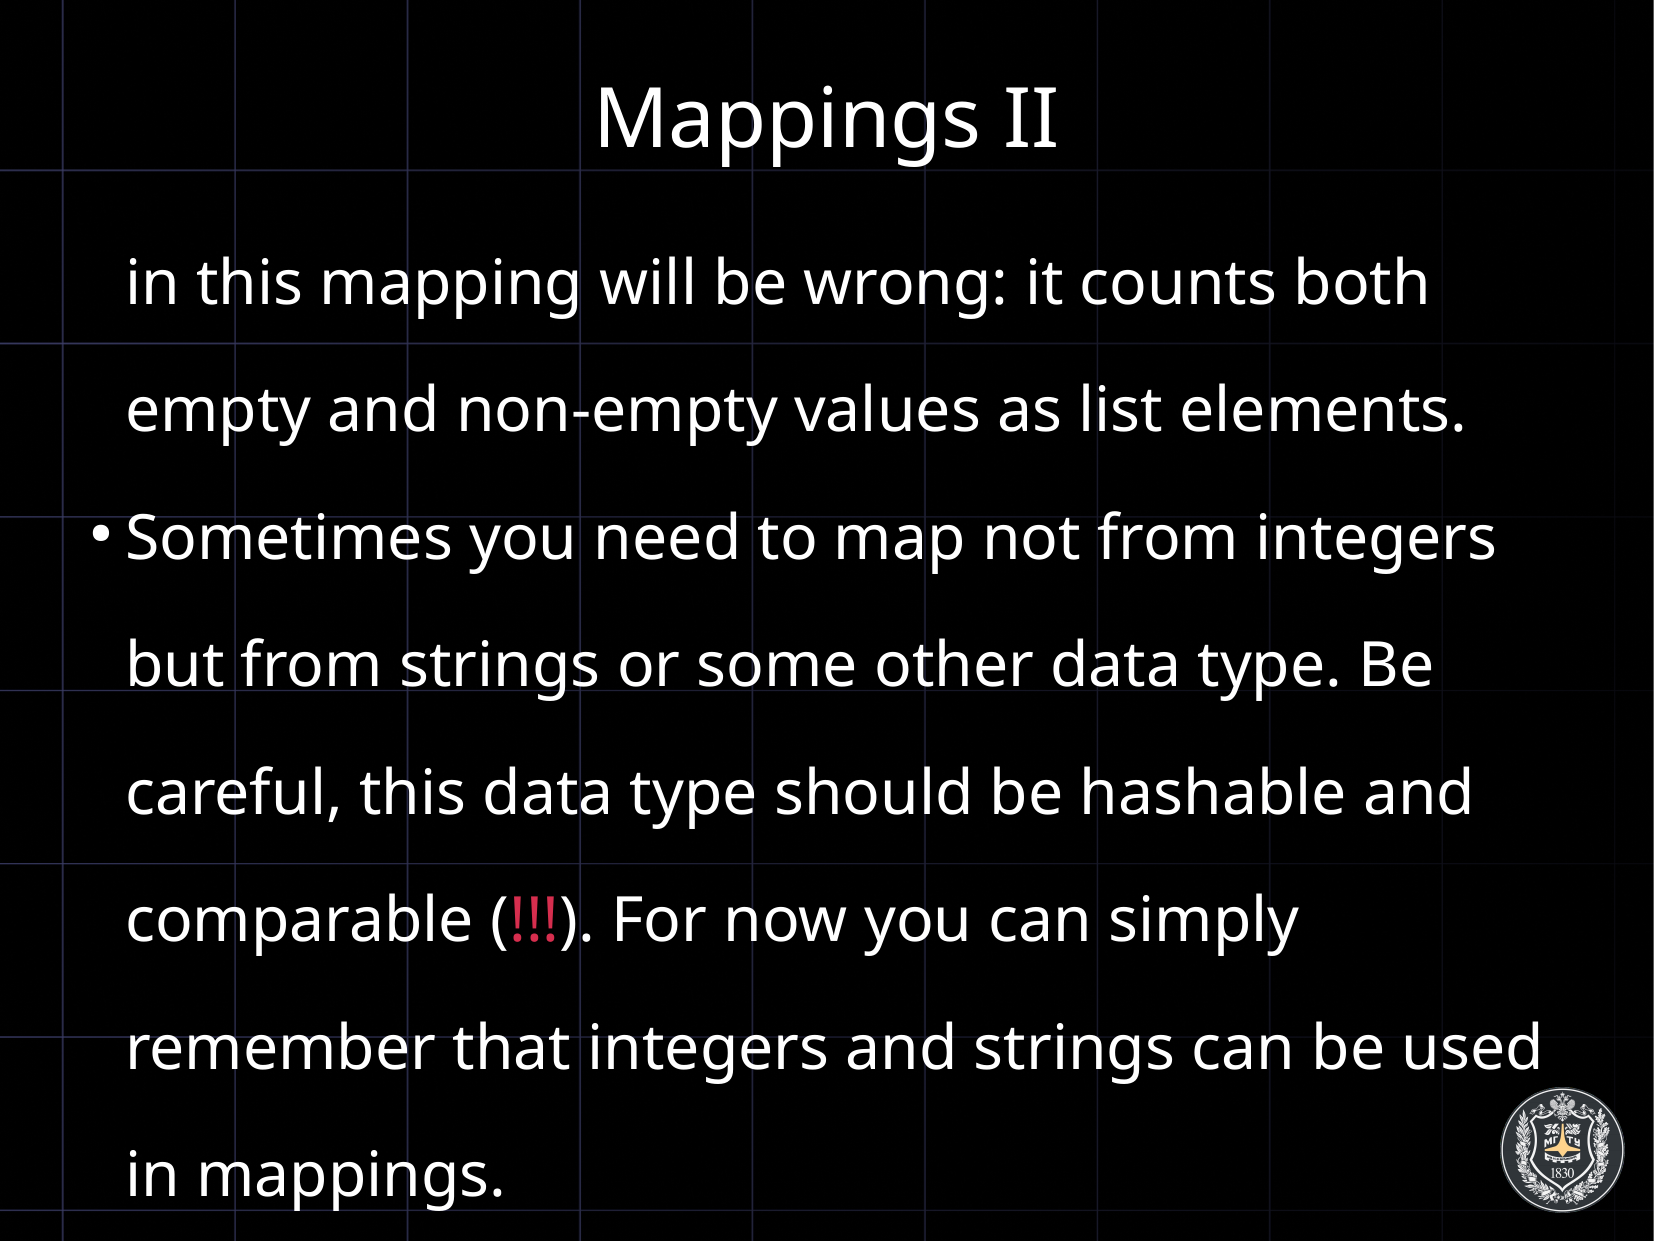

# Mappings II
in this mapping will be wrong: it counts both empty and non-empty values as list elements.
Sometimes you need to map not from integers but from strings or some other data type. Be careful, this data type should be hashable and comparable (!!!). For now you can simply remember that integers and strings can be used in mappings.
The values from which we are mapping are named Keys, and the values to which we are mapping are named Values.
Keys should be unique (!!!)